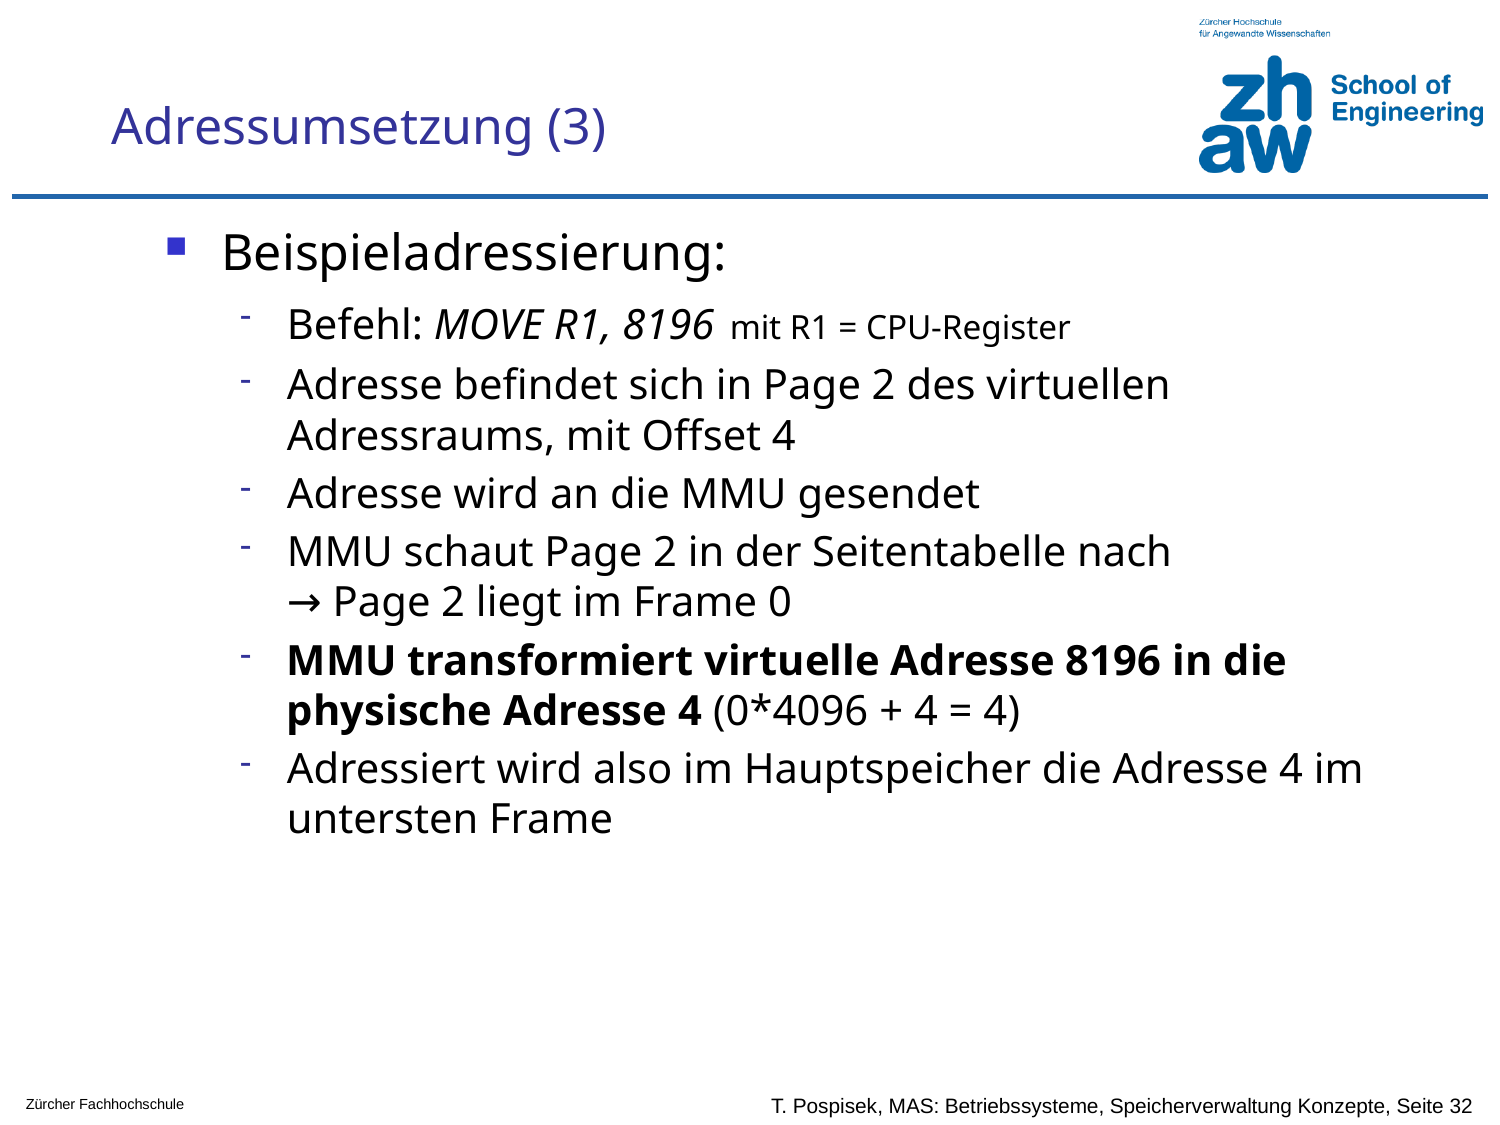

# Adressumsetzung (3)
Beispieladressierung:
Befehl: MOVE R1, 8196	mit R1 = CPU-Register
Adresse befindet sich in Page 2 des virtuellen Adressraums, mit Offset 4
Adresse wird an die MMU gesendet
MMU schaut Page 2 in der Seitentabelle nach
→ Page 2 liegt im Frame 0
MMU transformiert virtuelle Adresse 8196 in die physische Adresse 4 (0*4096 + 4 = 4)
Adressiert wird also im Hauptspeicher die Adresse 4 im untersten Frame